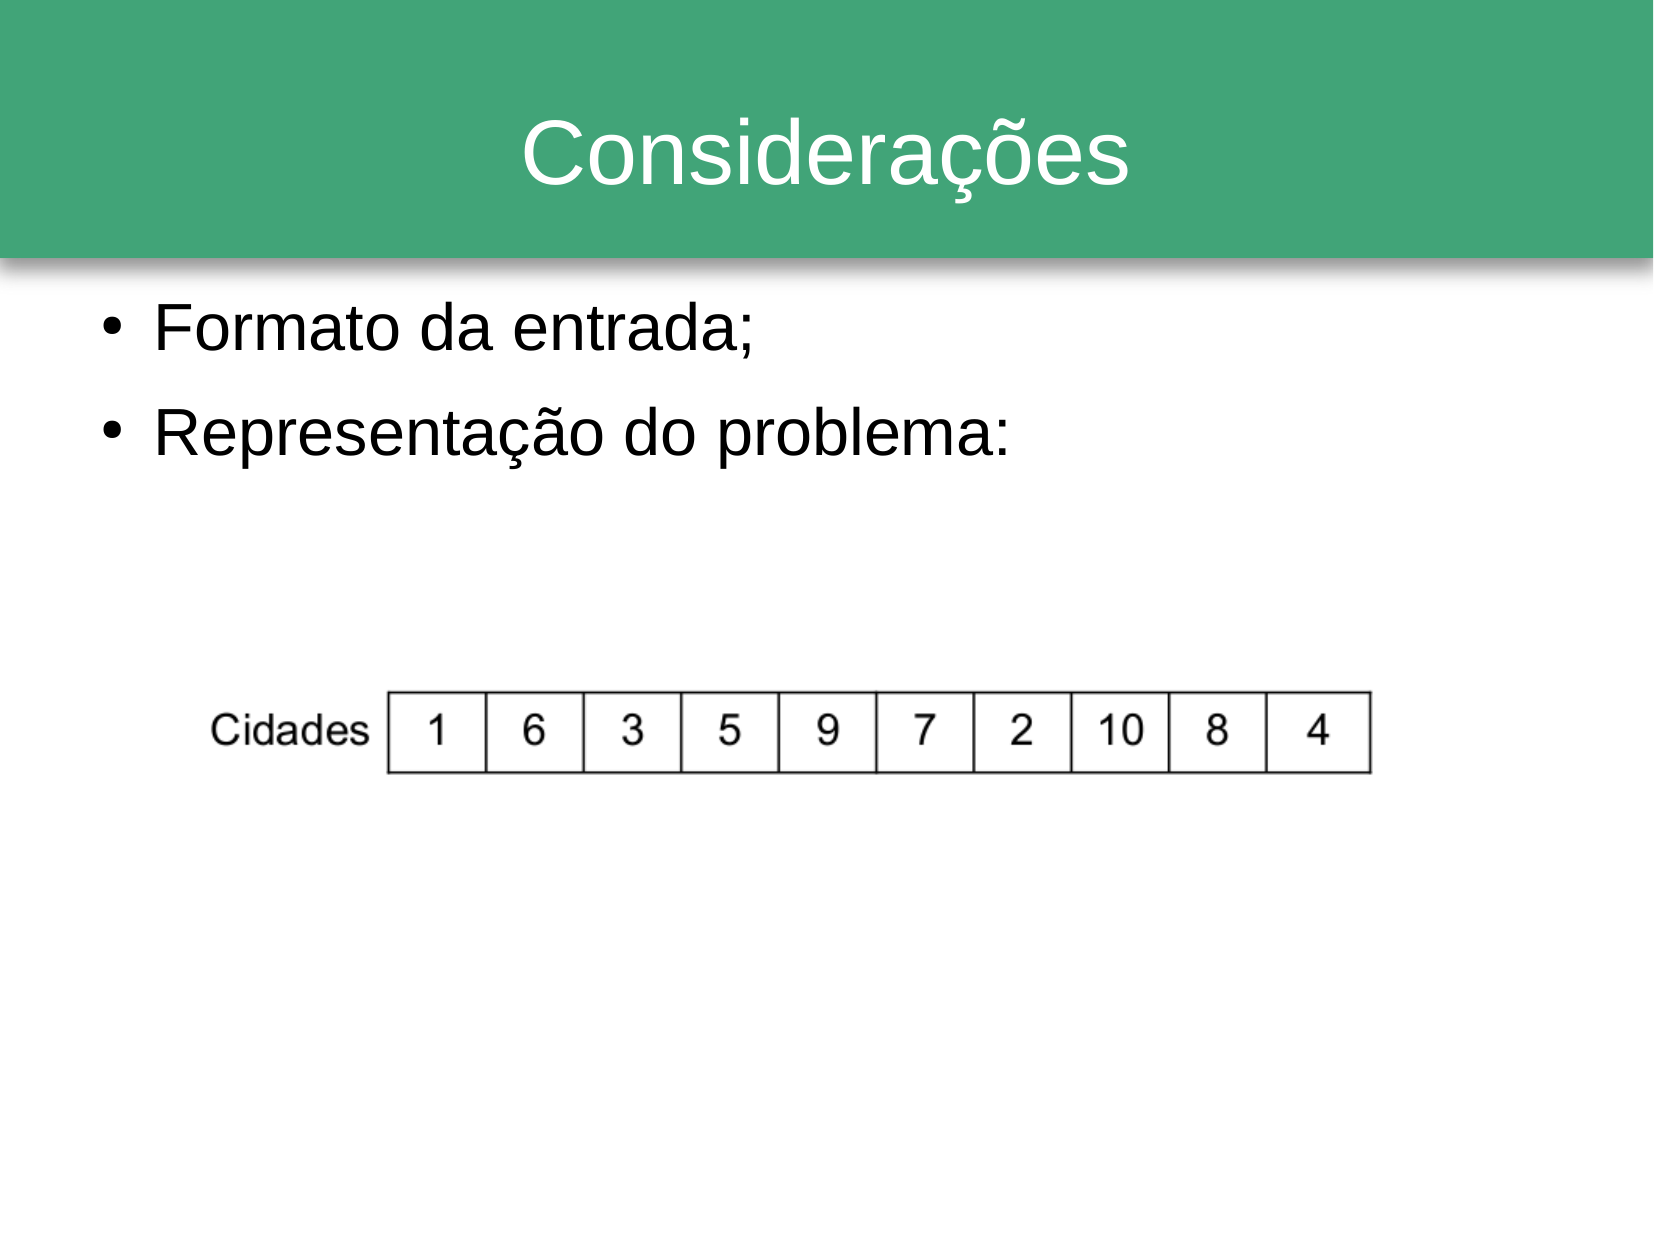

# Considerações
Formato da entrada;
Representação do problema: